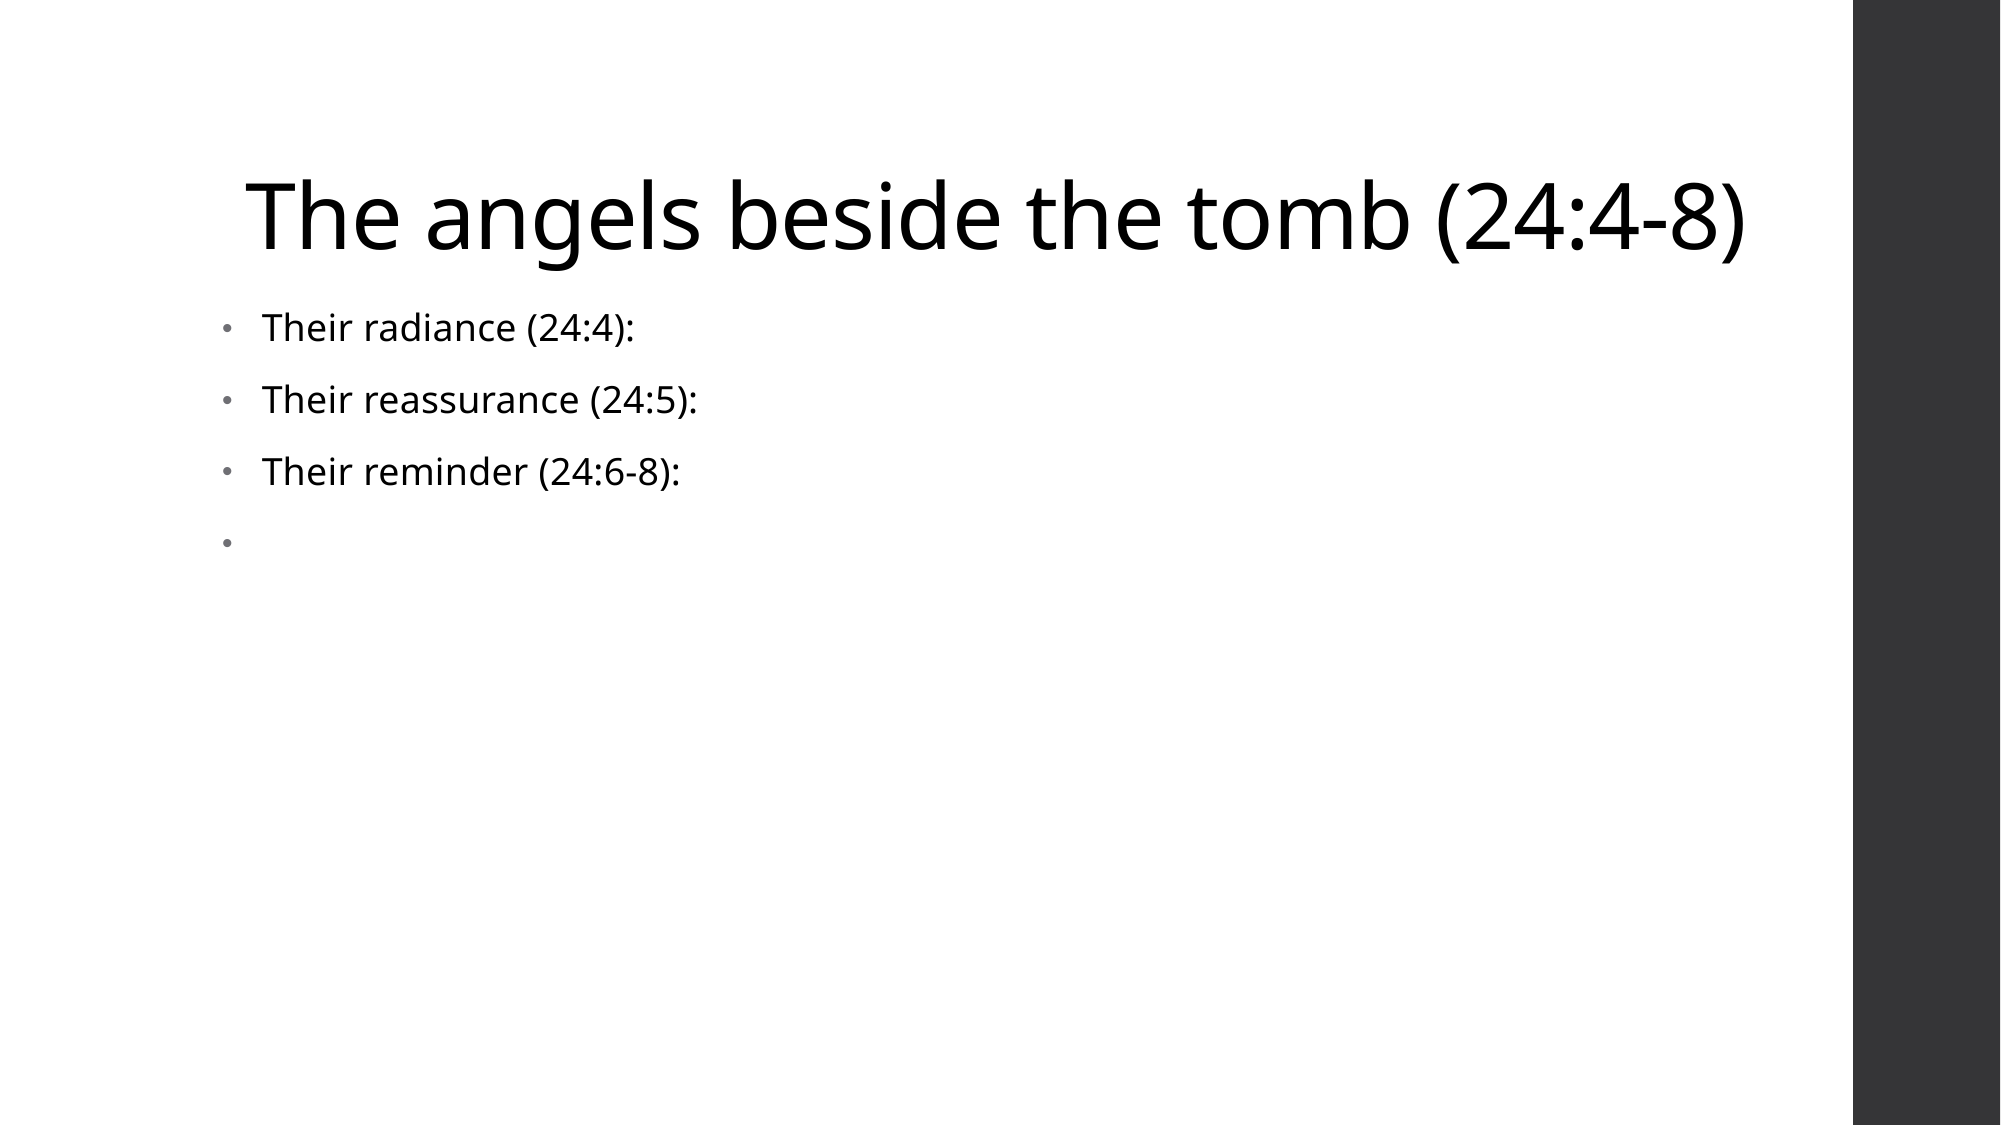

# The angels beside the tomb (24:4-8)
 Their radiance (24:4):
 Their reassurance (24:5):
 Their reminder (24:6-8):